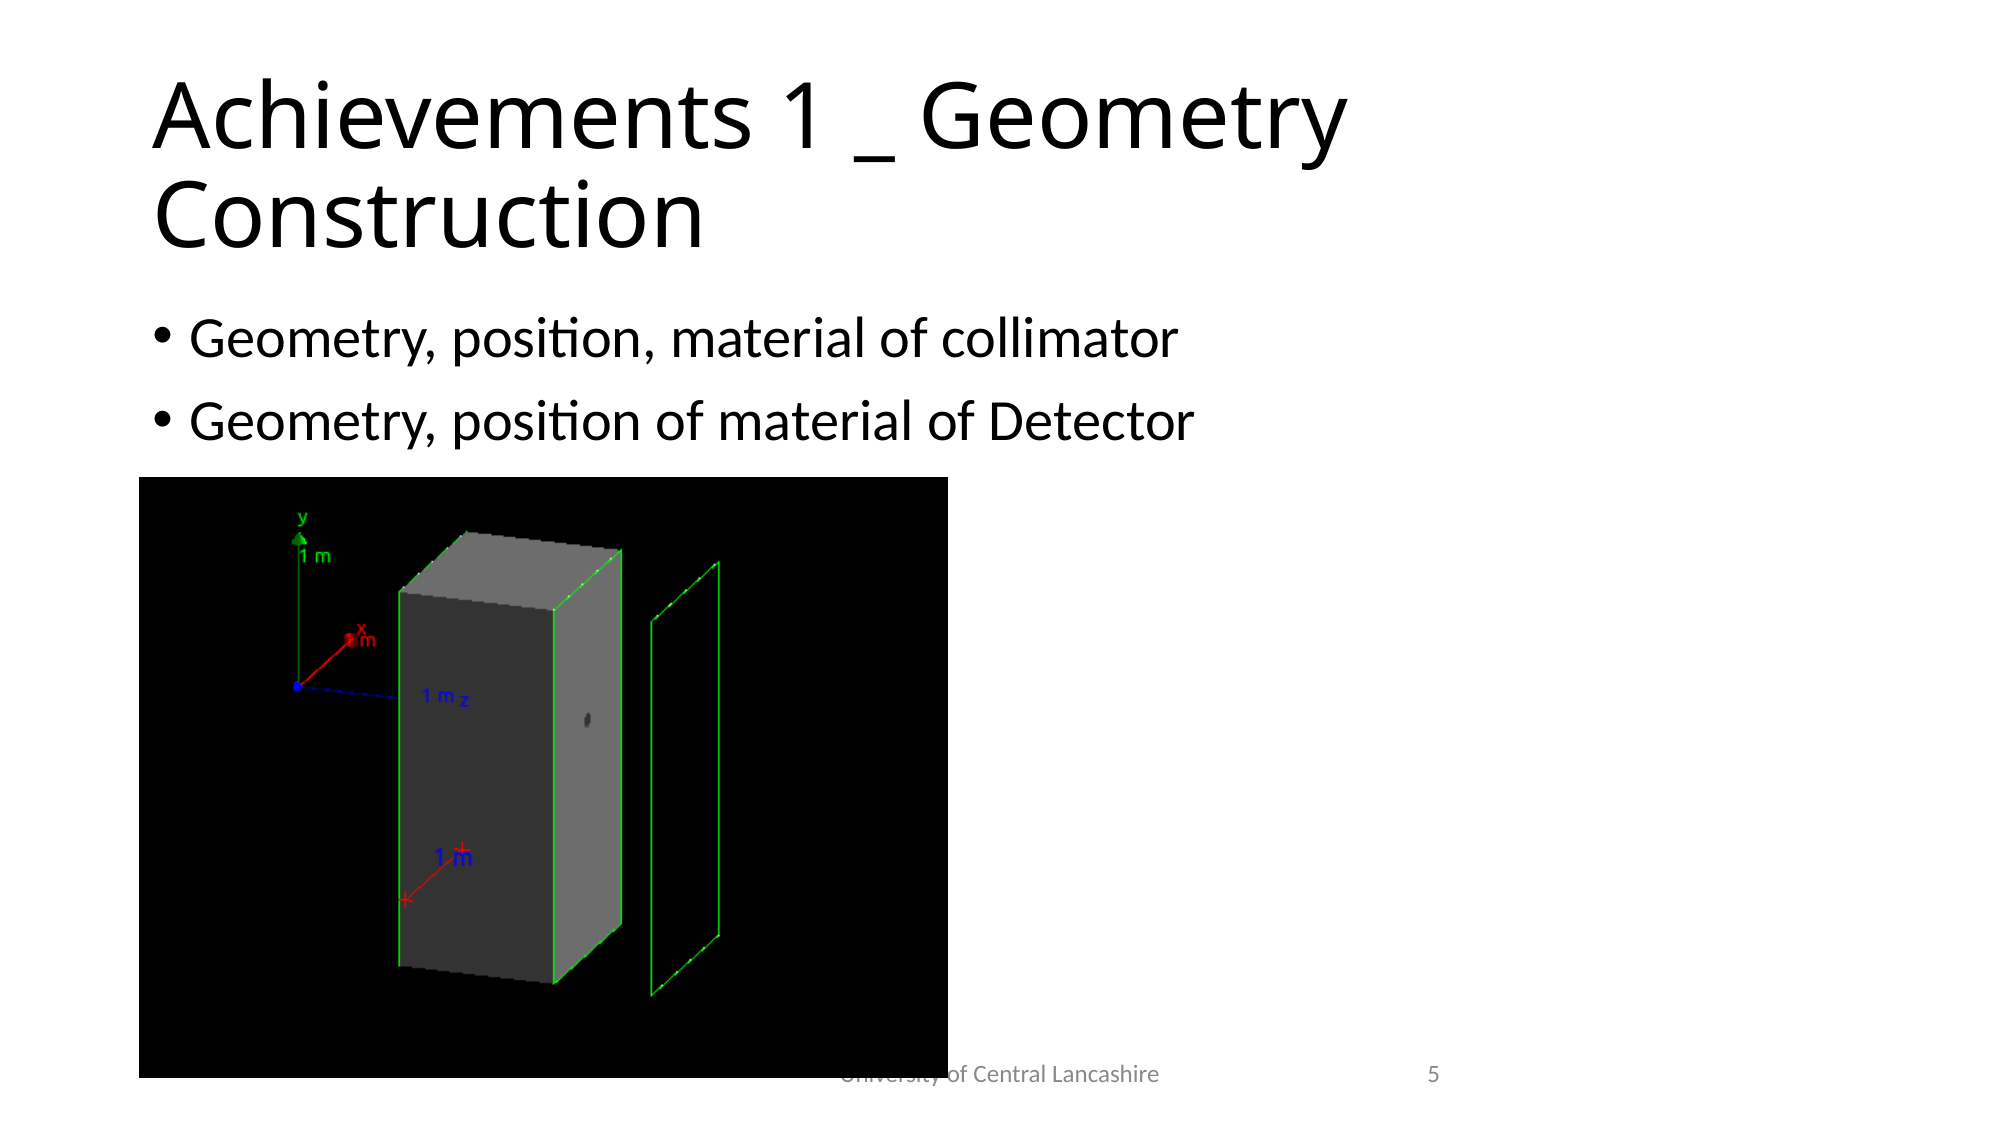

# Achievements 1 _ Geometry Construction
Geometry, position, material of collimator
Geometry, position of material of Detector
University of Central Lancashire